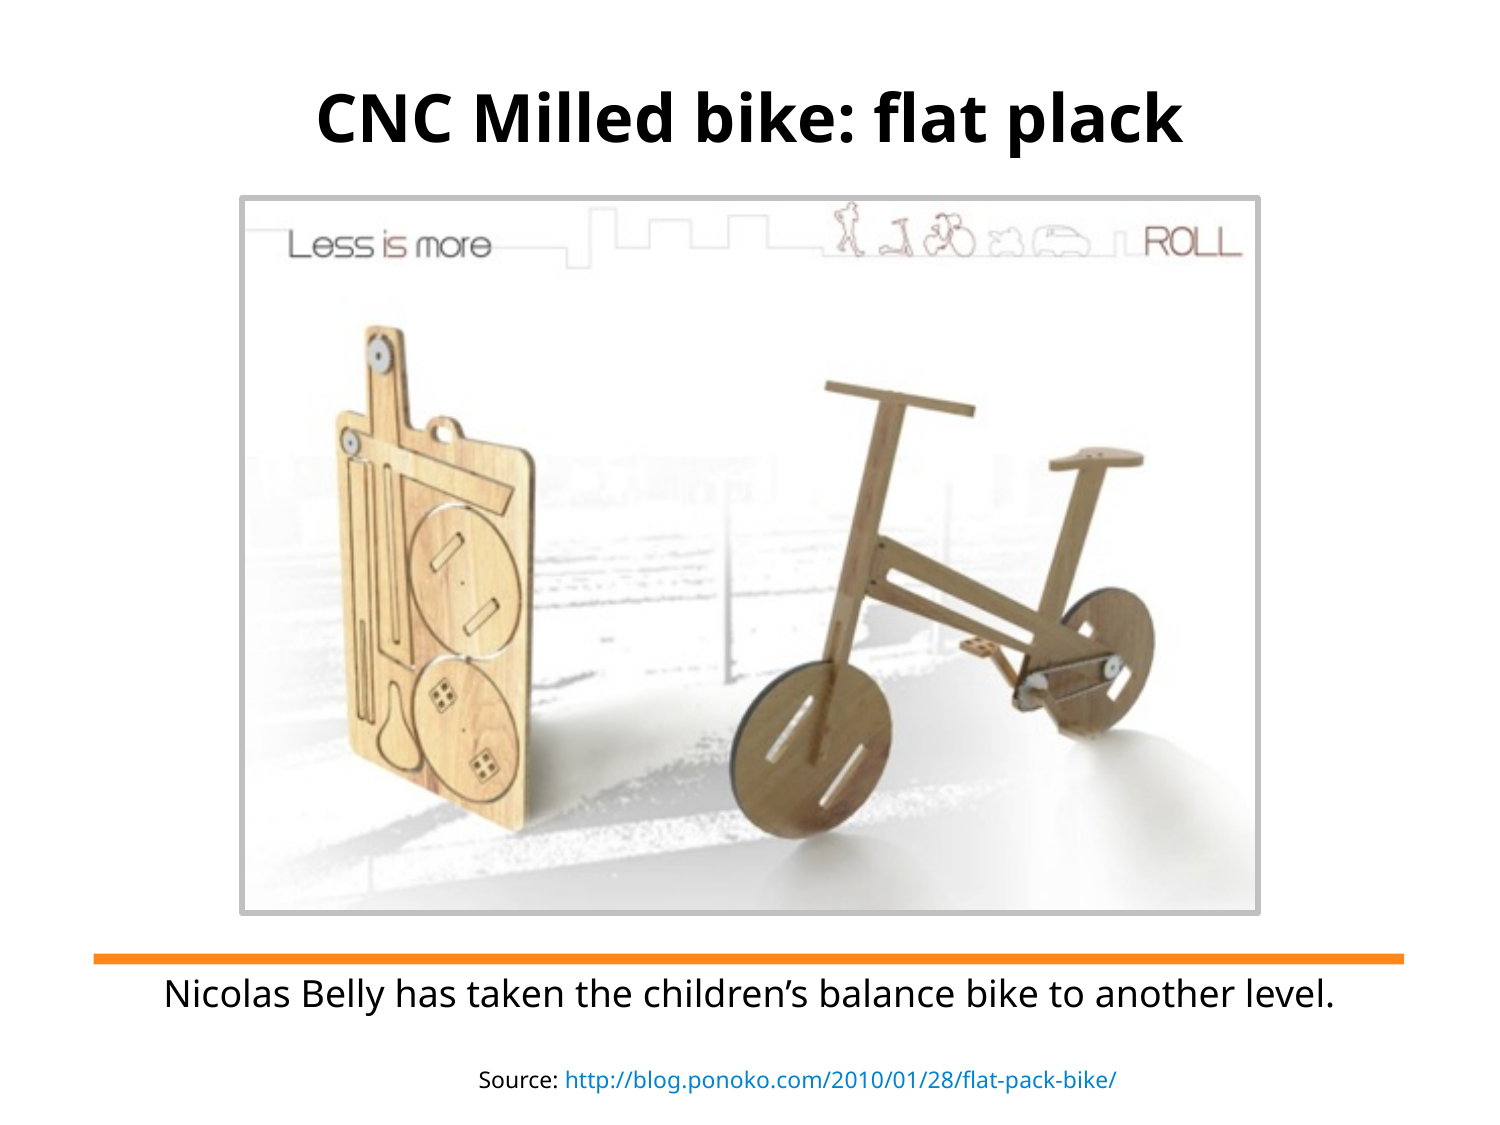

# CNC Milled bike: flat plack
Nicolas Belly has taken the children’s balance bike to another level.
Source: http://blog.ponoko.com/2010/01/28/flat-pack-bike/